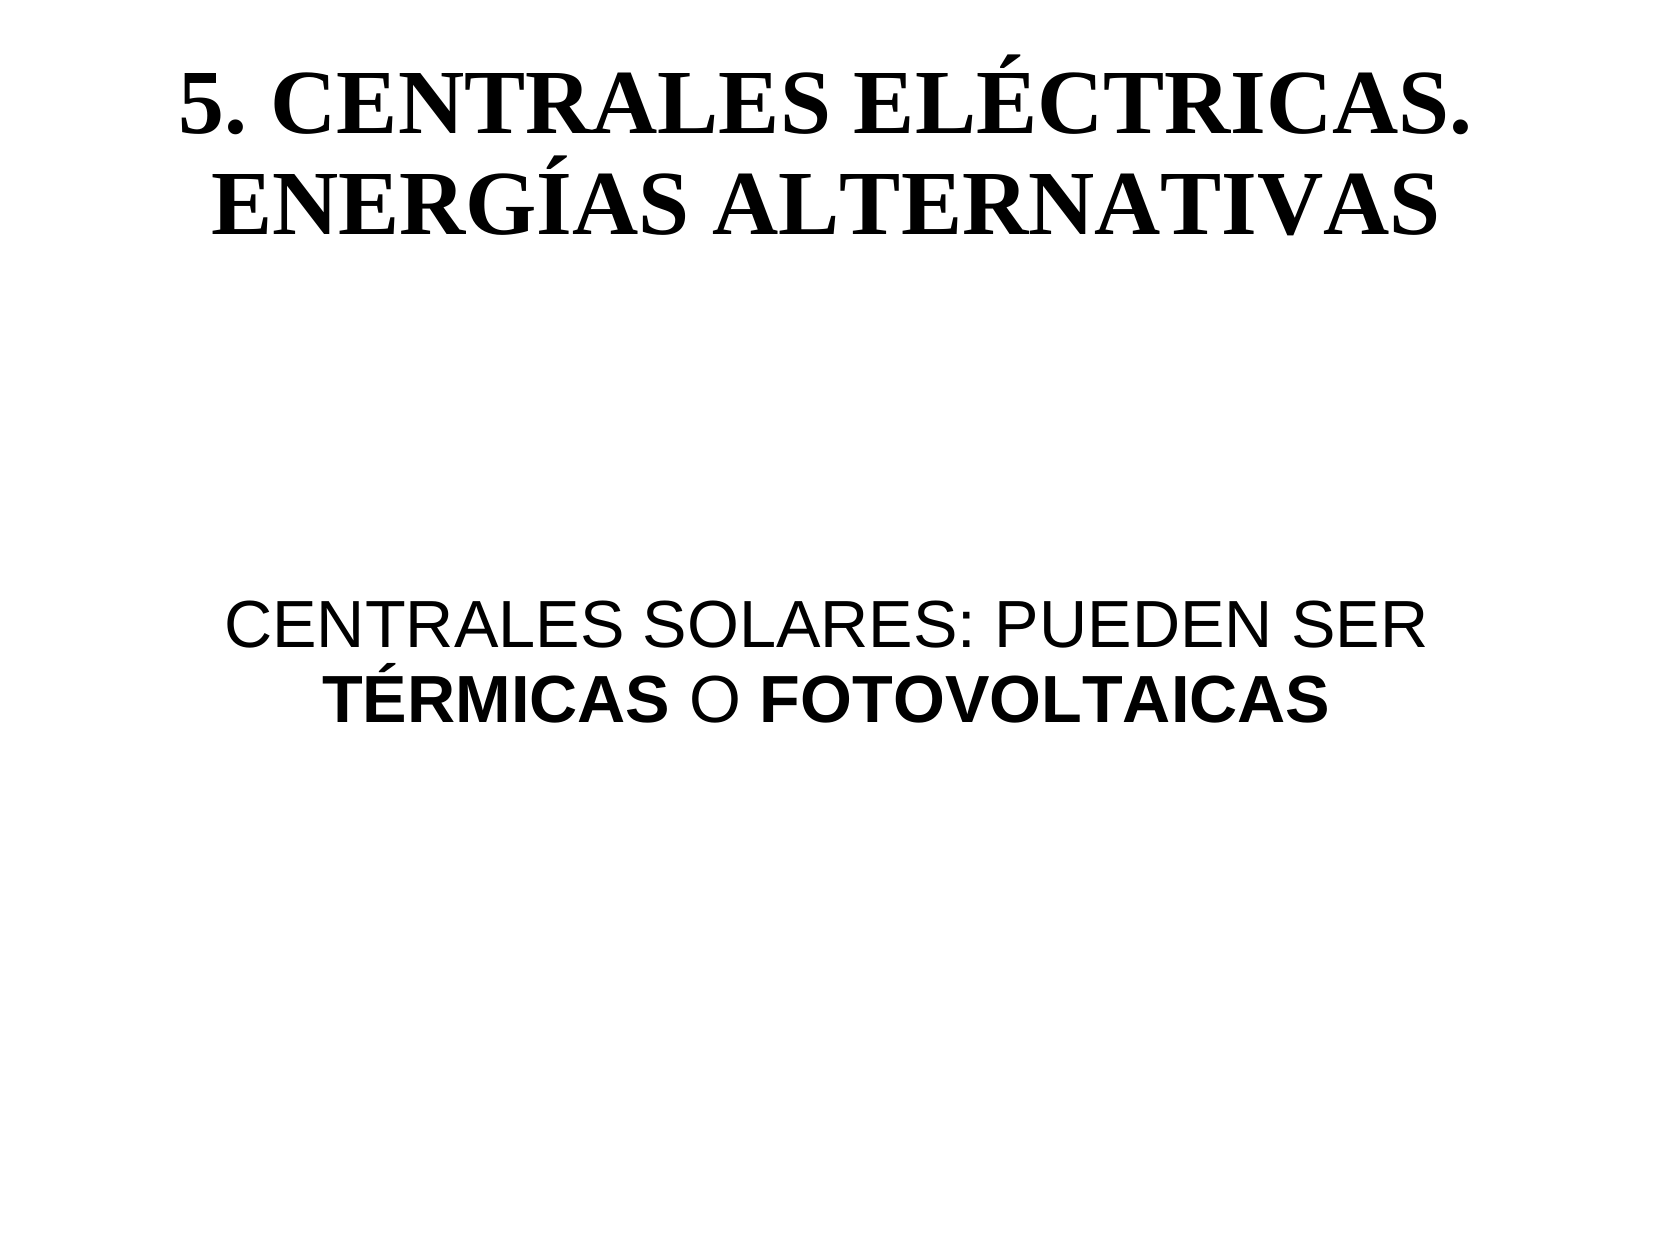

# 5. CENTRALES ELÉCTRICAS. ENERGÍAS ALTERNATIVAS
CENTRALES SOLARES: PUEDEN SER TÉRMICAS O FOTOVOLTAICAS